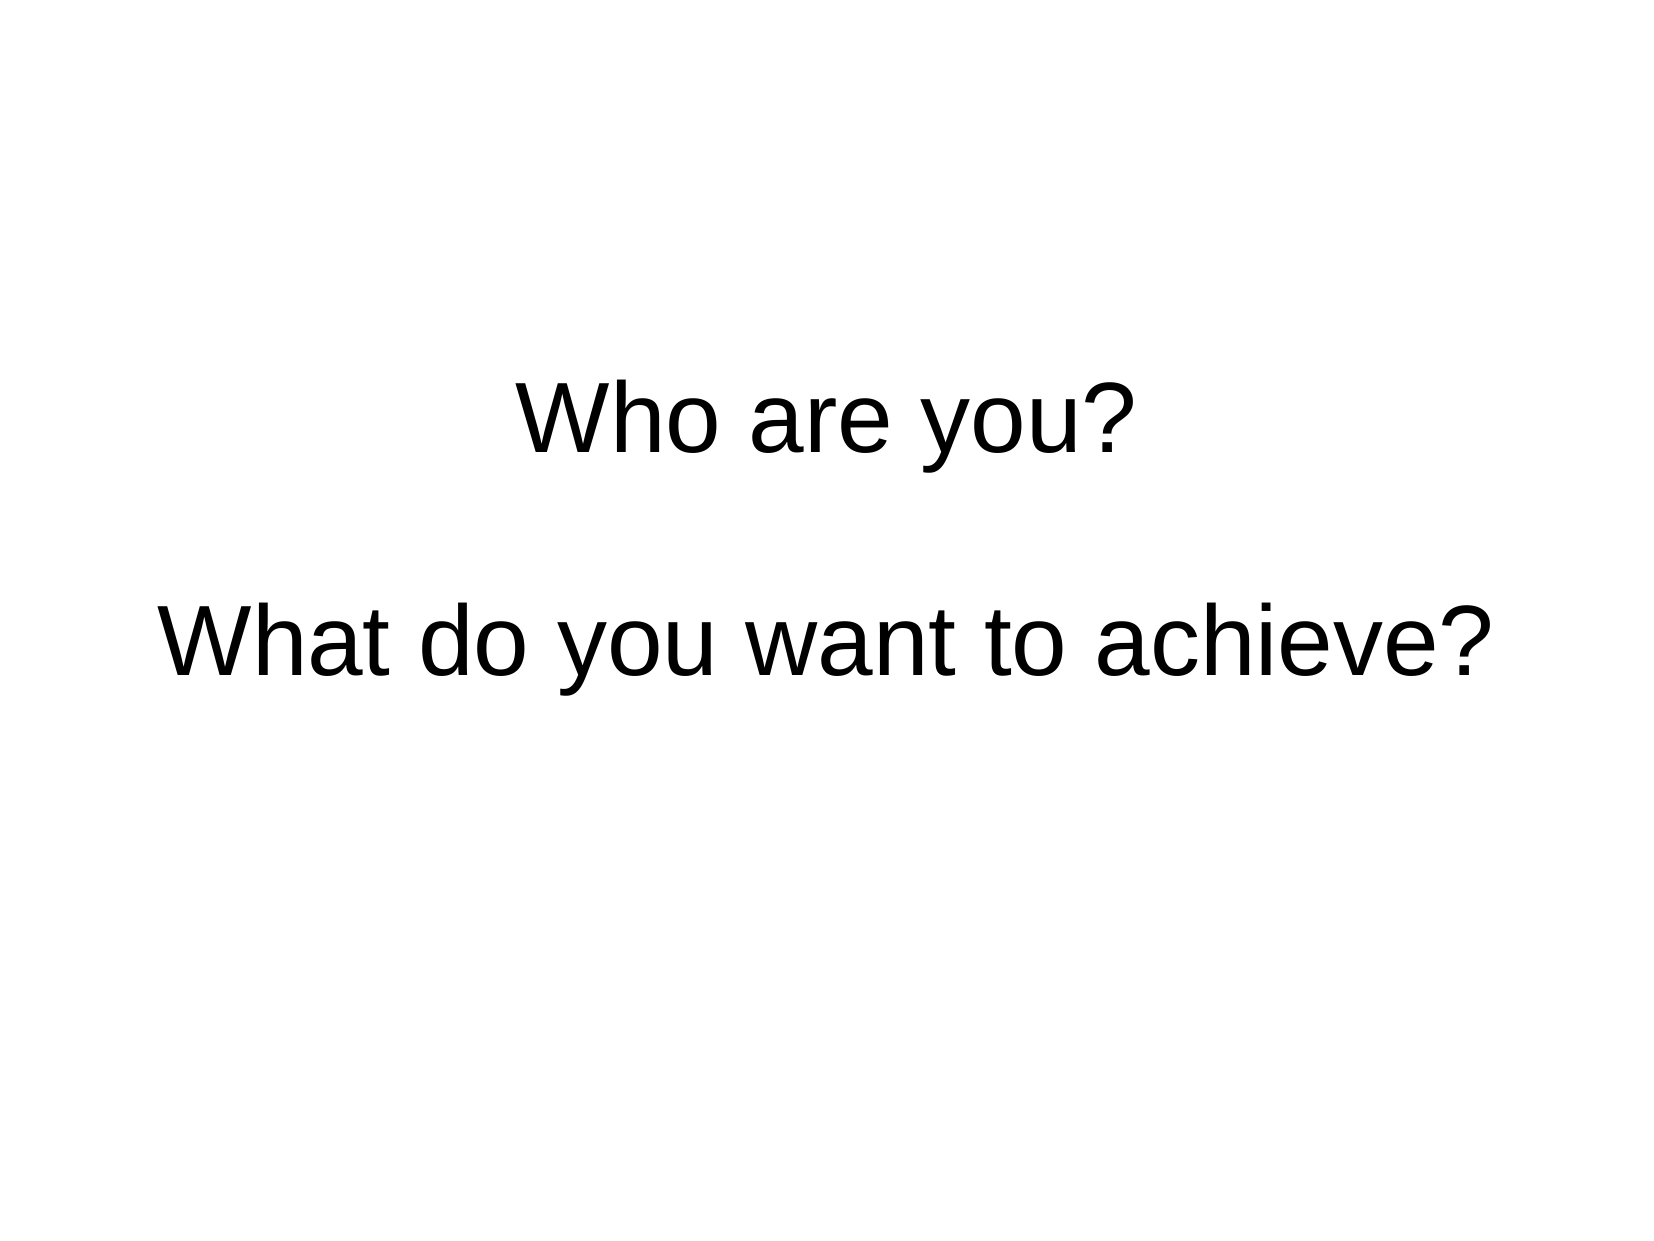

# Who are you?
What do you want to achieve?